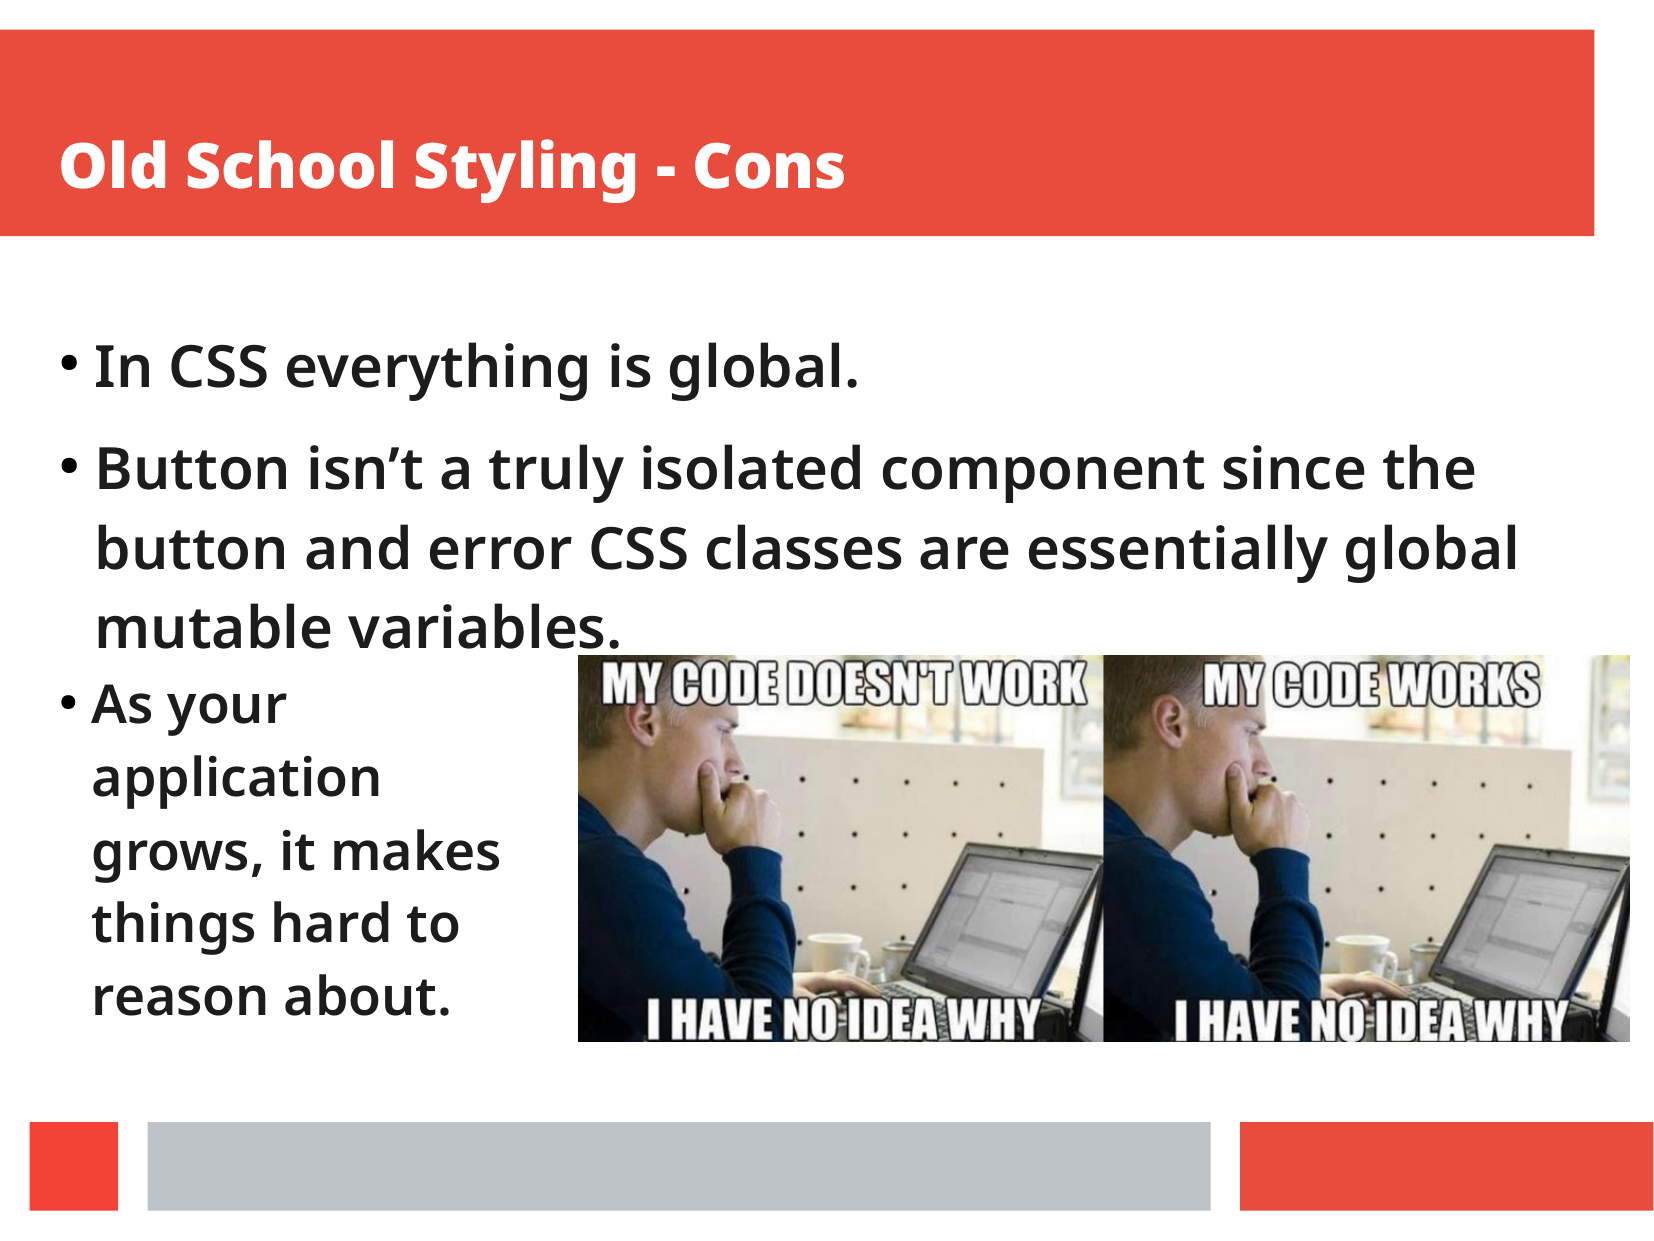

# Old School Styling - Cons
In CSS everything is global.
Button isn’t a truly isolated component since the button and error CSS classes are essentially global mutable variables.
As your application grows, it makes things hard to reason about.